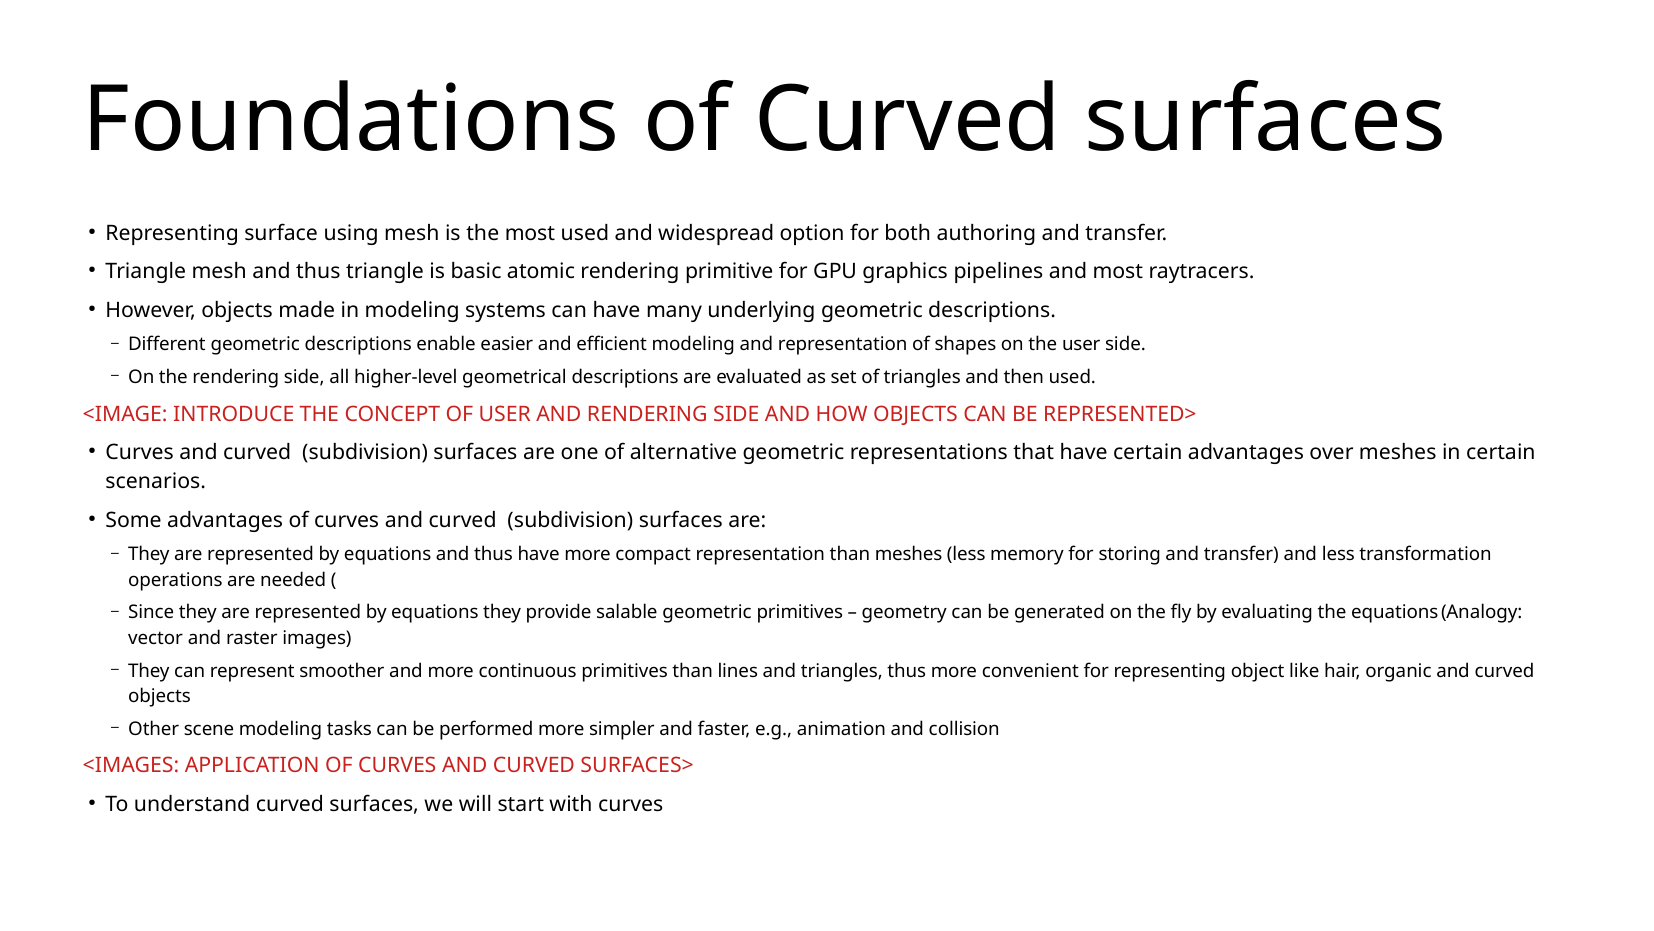

# Foundations of Curved surfaces
Representing surface using mesh is the most used and widespread option for both authoring and transfer.
Triangle mesh and thus triangle is basic atomic rendering primitive for GPU graphics pipelines and most raytracers.
However, objects made in modeling systems can have many underlying geometric descriptions.
Different geometric descriptions enable easier and efficient modeling and representation of shapes on the user side.
On the rendering side, all higher-level geometrical descriptions are evaluated as set of triangles and then used.
<IMAGE: INTRODUCE THE CONCEPT OF USER AND RENDERING SIDE AND HOW OBJECTS CAN BE REPRESENTED>
Curves and curved (subdivision) surfaces are one of alternative geometric representations that have certain advantages over meshes in certain scenarios.
Some advantages of curves and curved (subdivision) surfaces are:
They are represented by equations and thus have more compact representation than meshes (less memory for storing and transfer) and less transformation operations are needed (
Since they are represented by equations they provide salable geometric primitives – geometry can be generated on the fly by evaluating the equations (Analogy: vector and raster images)
They can represent smoother and more continuous primitives than lines and triangles, thus more convenient for representing object like hair, organic and curved objects
Other scene modeling tasks can be performed more simpler and faster, e.g., animation and collision
<IMAGES: APPLICATION OF CURVES AND CURVED SURFACES>
To understand curved surfaces, we will start with curves